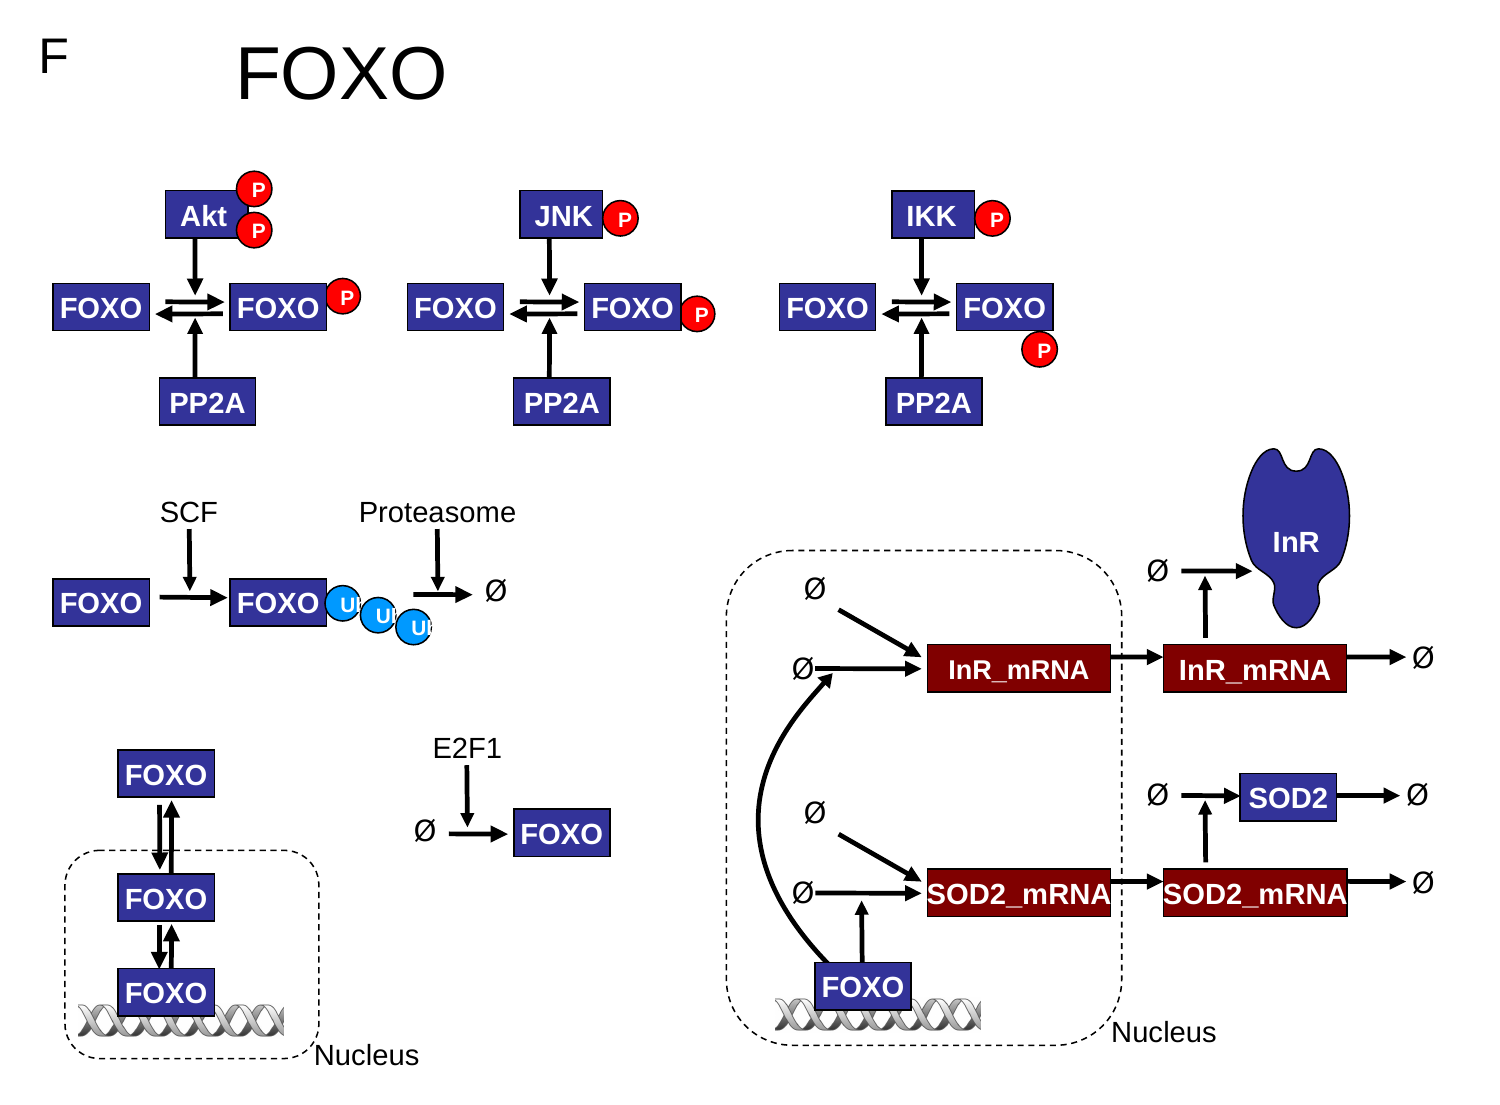

FOXO
F
P
Akt
JNK
IKK
P
P
P
P
FOXO
FOXO
FOXO
FOXO
FOXO
FOXO
P
P
PP2A
PP2A
PP2A
PP2A
SCF
Proteasome
InR
Ø
Ø
Ø
FOXO
FOXO
Ub
Ub
Ub
Ø
Ø
SOD2_mRNA
InR_mRNA
SOD2_mRNA
InR_mRNA
E2F1
FOXO
Ø
Ø
SOD2
Ø
Ø
FOXO
Ø
Ø
SOD2_mRNA
SOD2_mRNA
SOD2_mRNA
FOXO
FOXO
FOXO
Nucleus
Nucleus